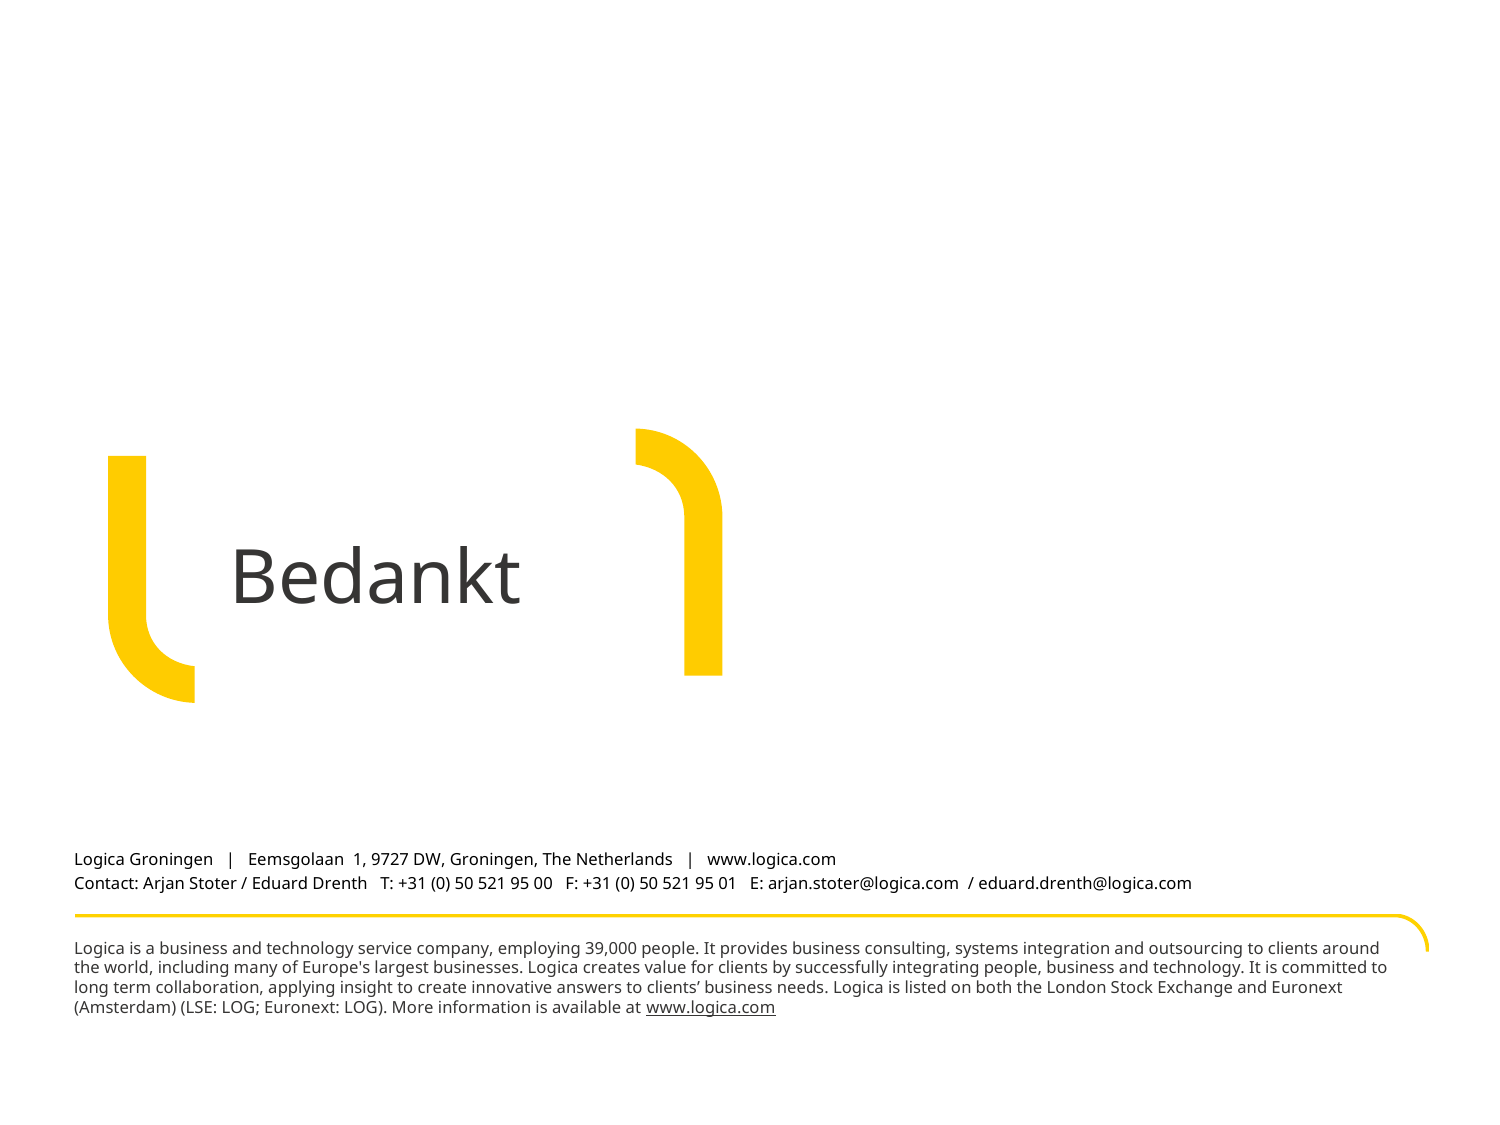

# Bedankt
Logica Groningen | Eemsgolaan 1, 9727 DW, Groningen, The Netherlands | www.logica.com
Contact: Arjan Stoter / Eduard Drenth T: +31 (0) 50 521 95 00 F: +31 (0) 50 521 95 01 E: arjan.stoter@logica.com / eduard.drenth@logica.com